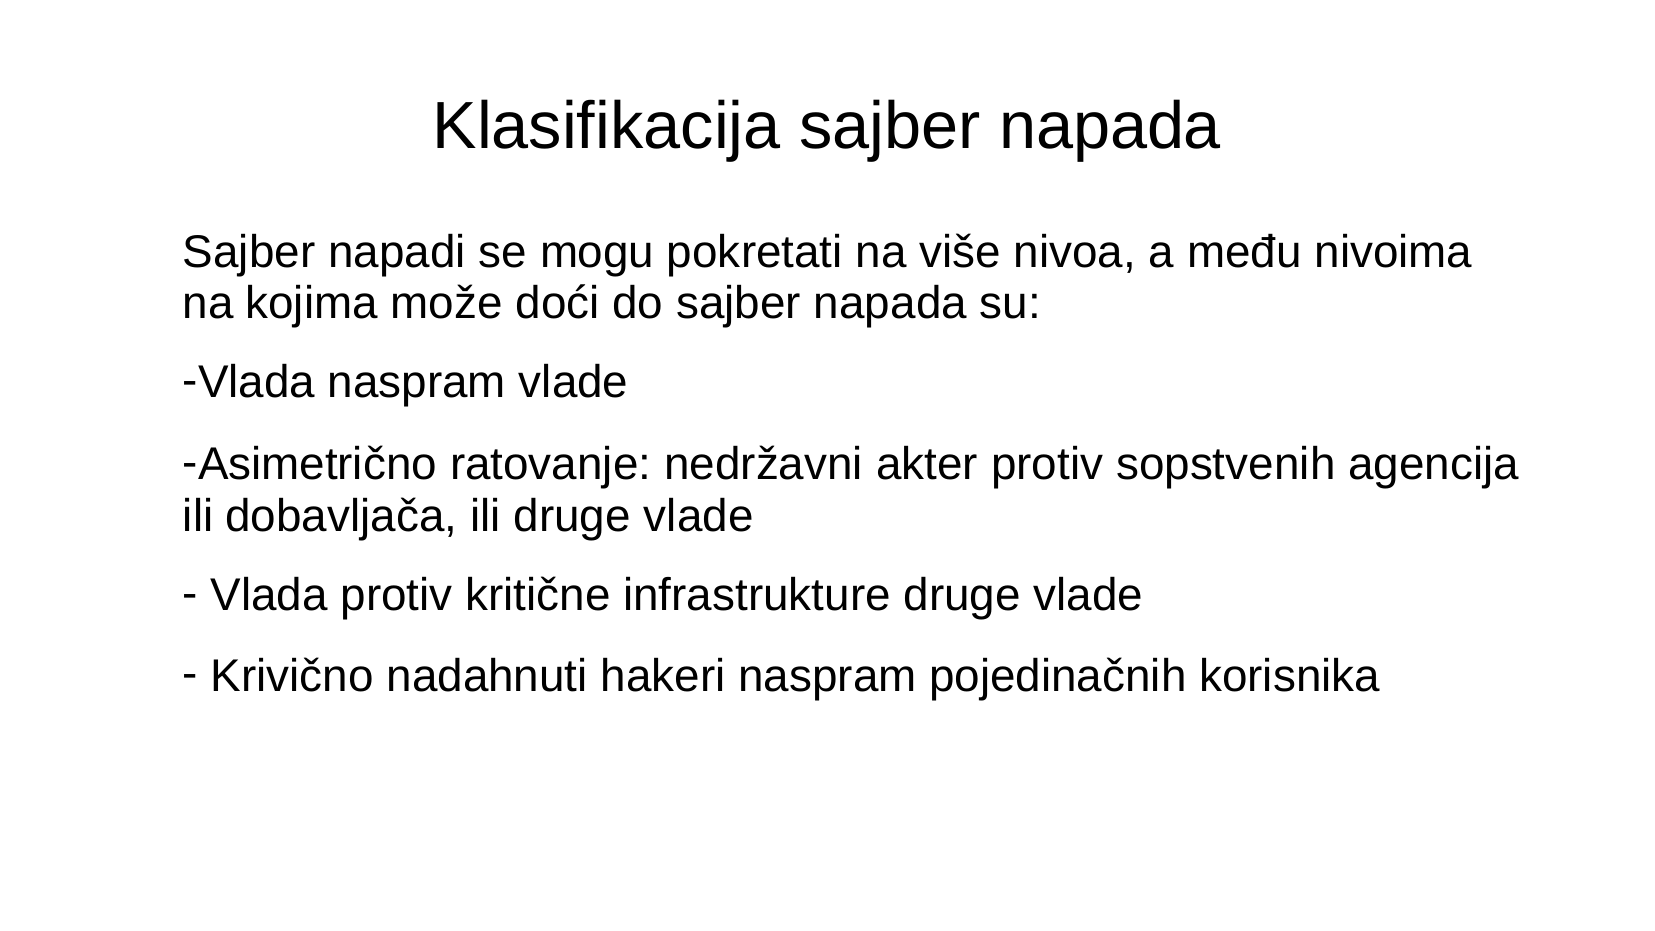

# Klasifikacija sajber napada
Sajber napadi se mogu pokretati na više nivoa, a među nivoima na kojima može doći do sajber napada su:
Vlada naspram vlade
Asimetrično ratovanje: nedržavni akter protiv sopstvenih agencija ili dobavljača, ili druge vlade
Vlada protiv kritične infrastrukture druge vlade
Krivično nadahnuti hakeri naspram pojedinačnih korisnika